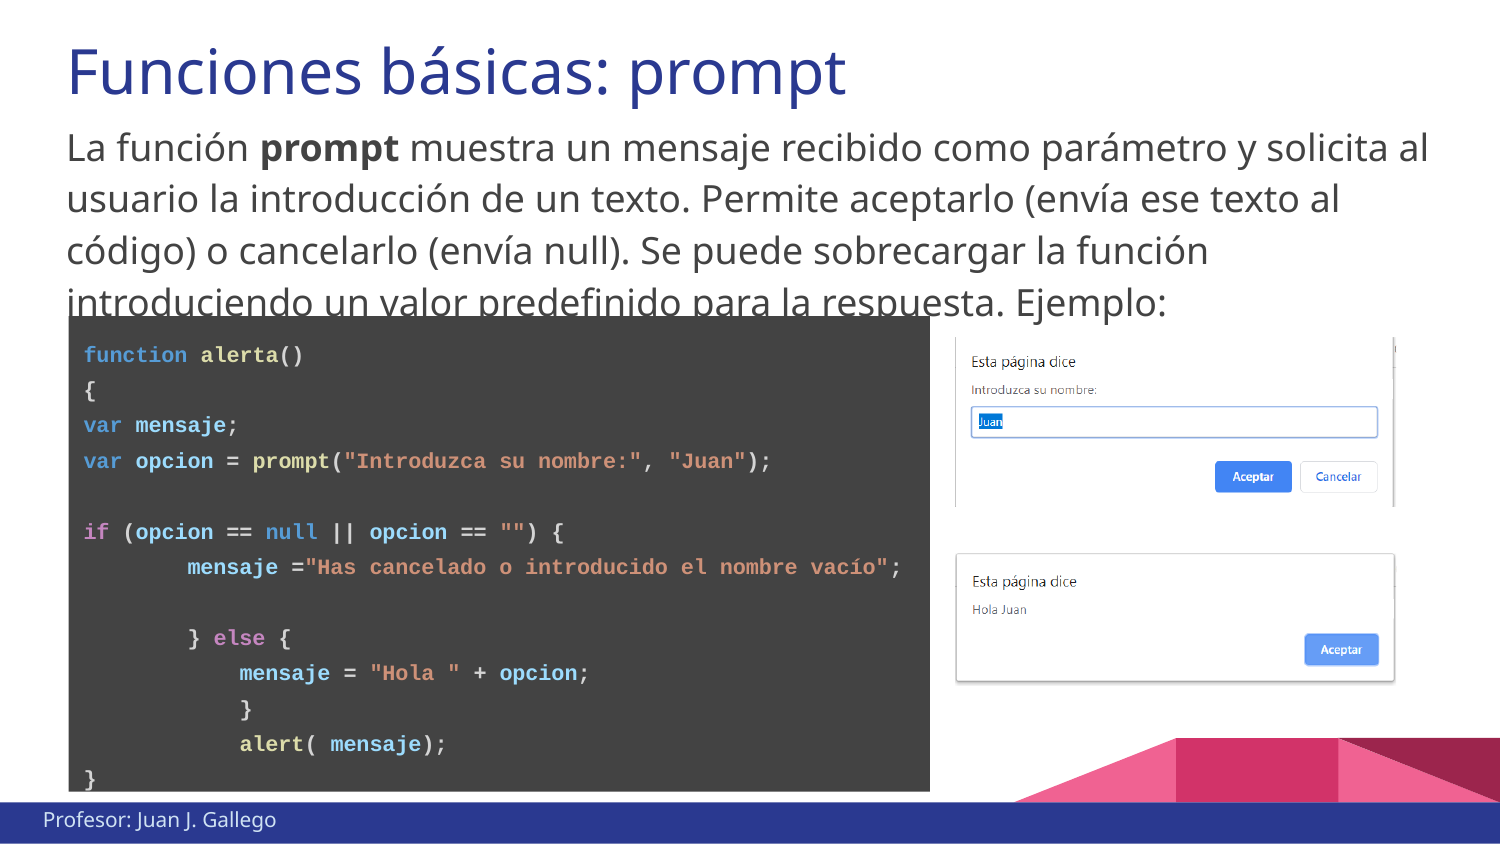

# Funciones básicas: prompt
La función prompt muestra un mensaje recibido como parámetro y solicita al usuario la introducción de un texto. Permite aceptarlo (envía ese texto al código) o cancelarlo (envía null). Se puede sobrecargar la función introduciendo un valor predefinido para la respuesta. Ejemplo:
function alerta()
{
var mensaje;
var opcion = prompt("Introduzca su nombre:", "Juan");
if (opcion == null || opcion == "") {
 mensaje ="Has cancelado o introducido el nombre vacío";
 } else {
 mensaje = "Hola " + opcion;
 }
 alert( mensaje);
}